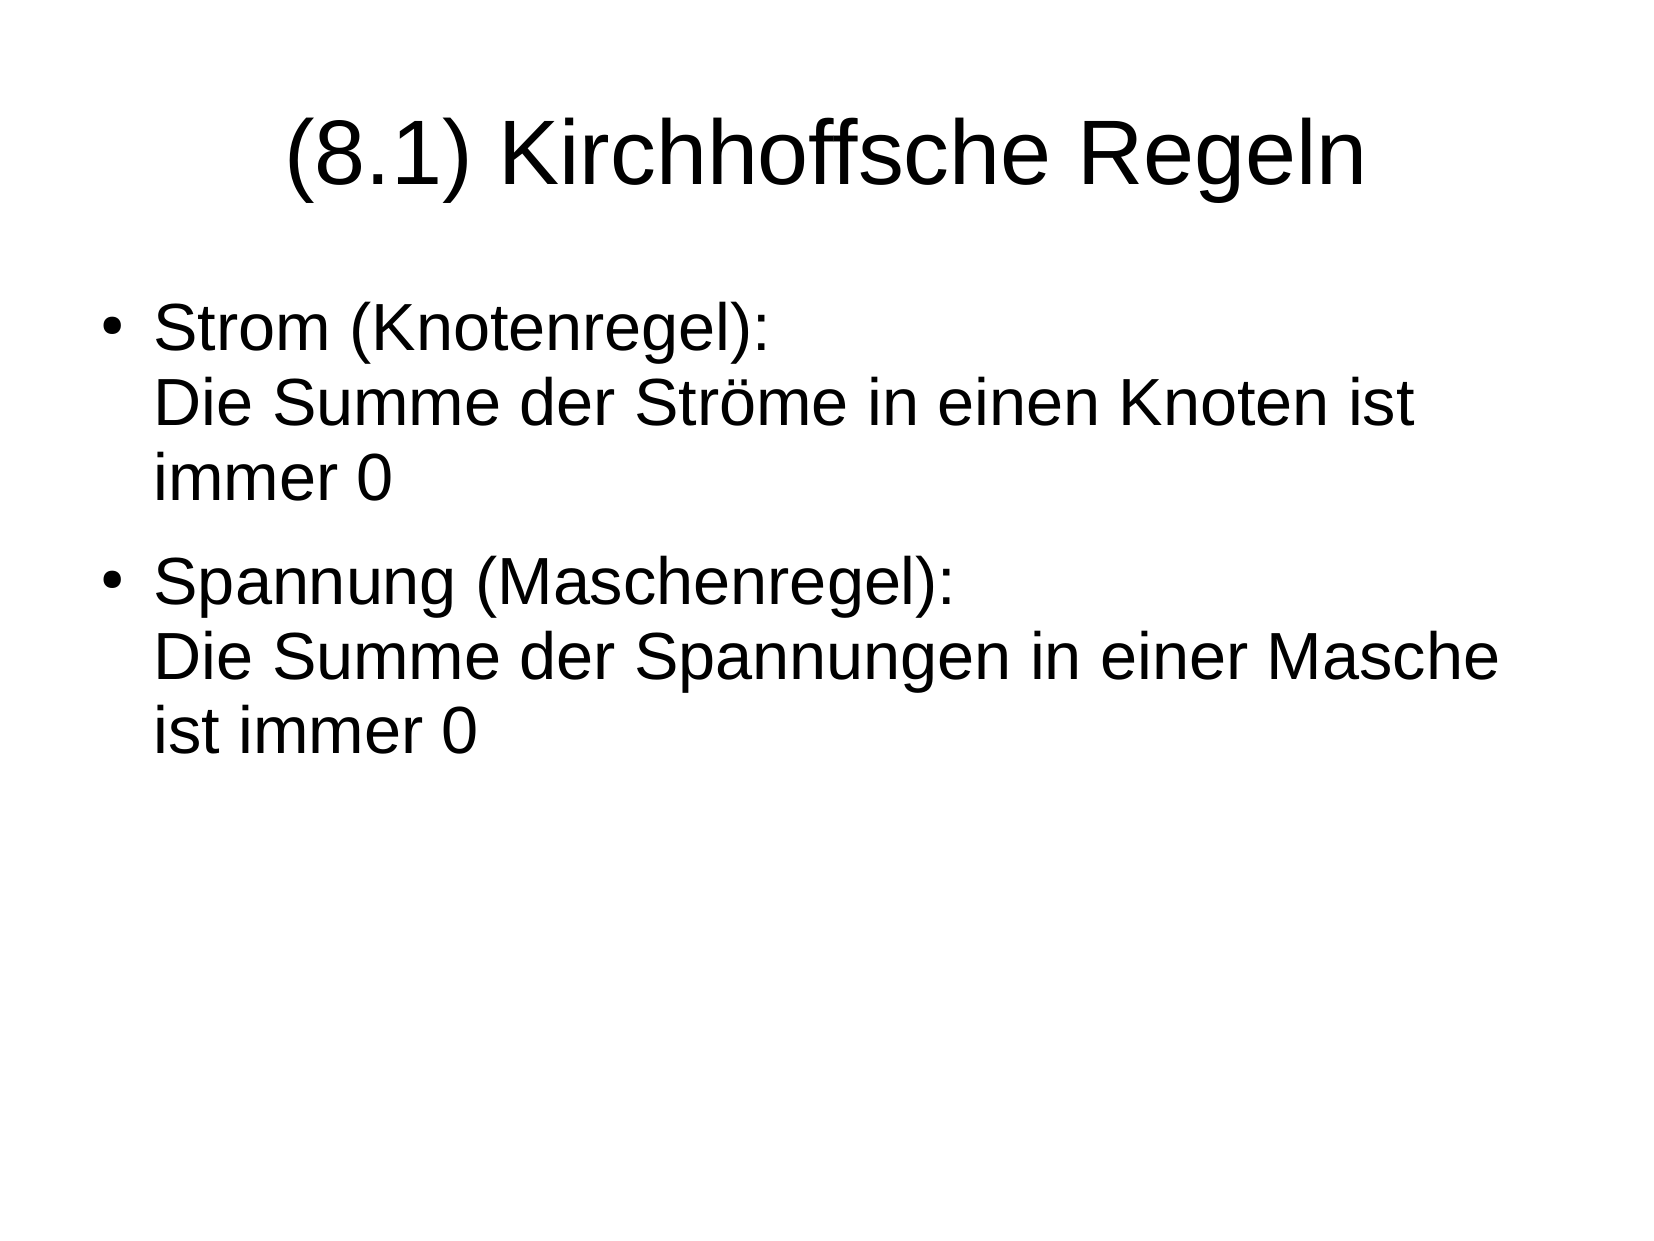

# (8.1) Kirchhoffsche Regeln
Strom (Knotenregel):
Die Summe der Ströme in einen Knoten ist immer 0
Spannung (Maschenregel):
Die Summe der Spannungen in einer Masche ist immer 0